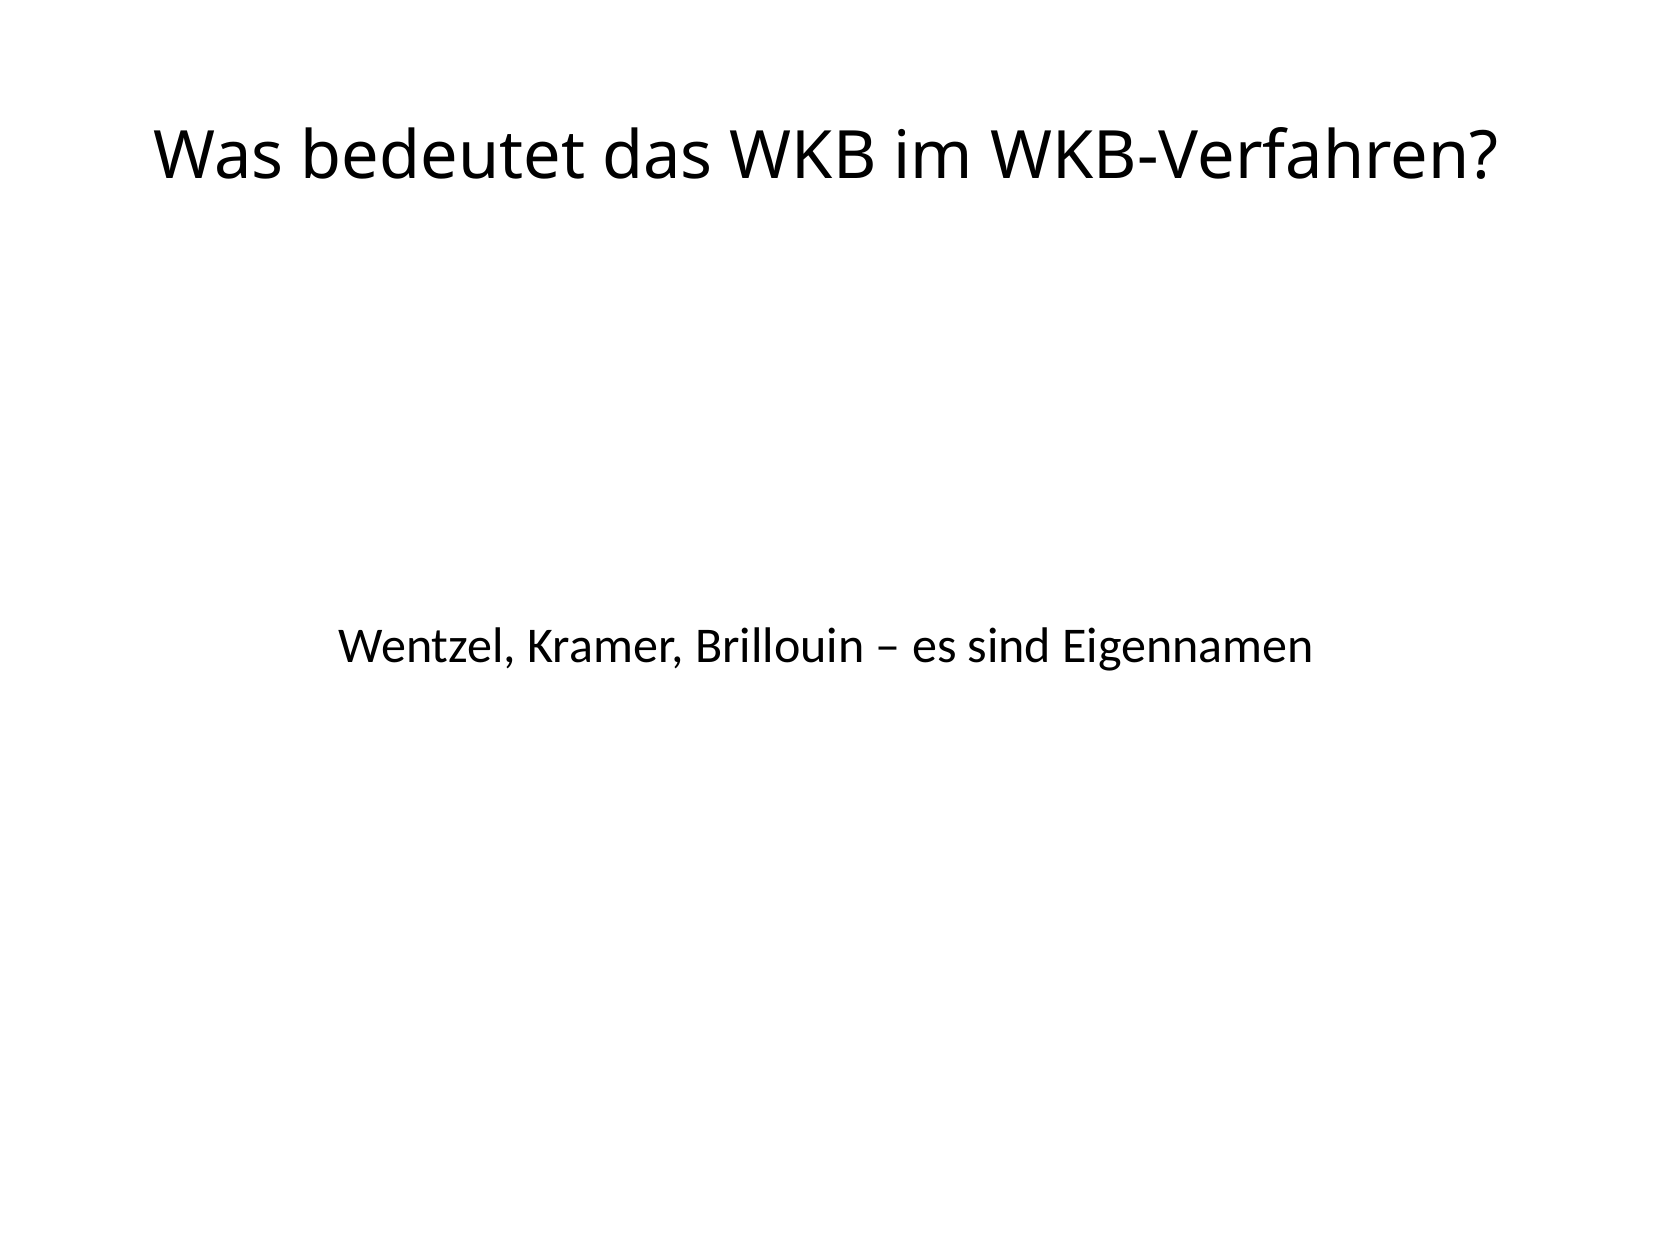

# Was bedeutet das WKB im WKB-Verfahren?
Wentzel, Kramer, Brillouin – es sind Eigennamen